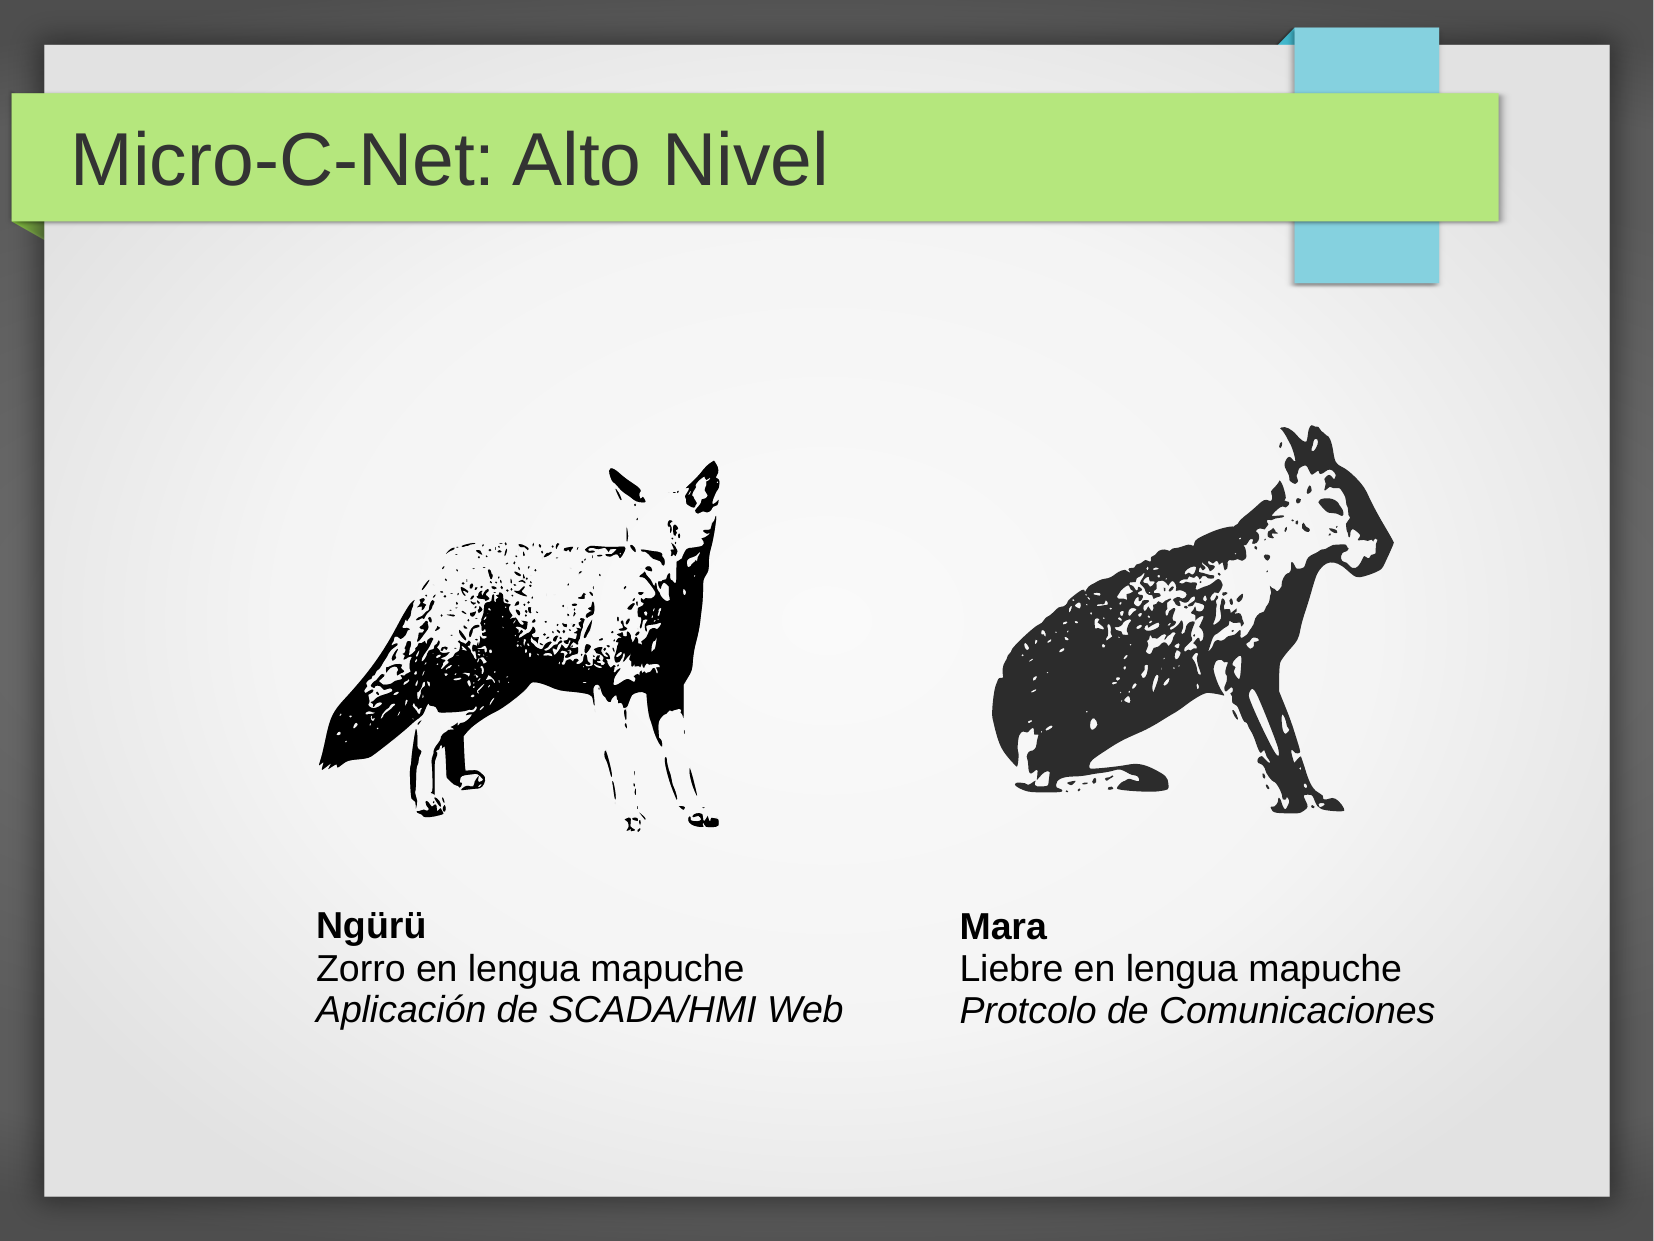

# Micro-C-Net: Alto Nivel
Ngürü
Zorro en lengua mapuche
Aplicación de SCADA/HMI Web
Mara
Liebre en lengua mapuche
Protcolo de Comunicaciones